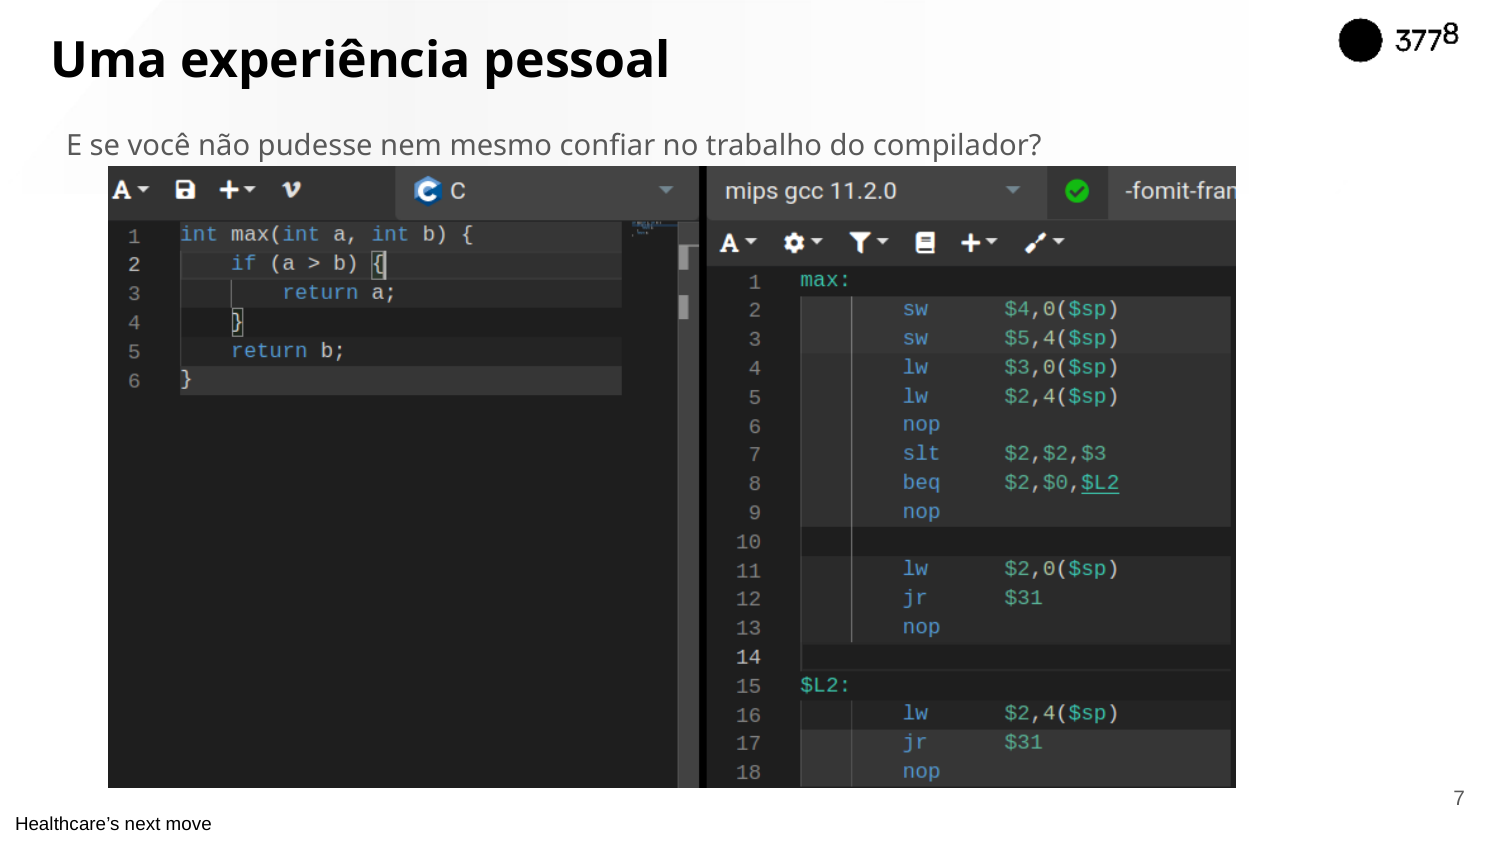

Uma experiência pessoal
# E se você não pudesse nem mesmo confiar no trabalho do compilador?